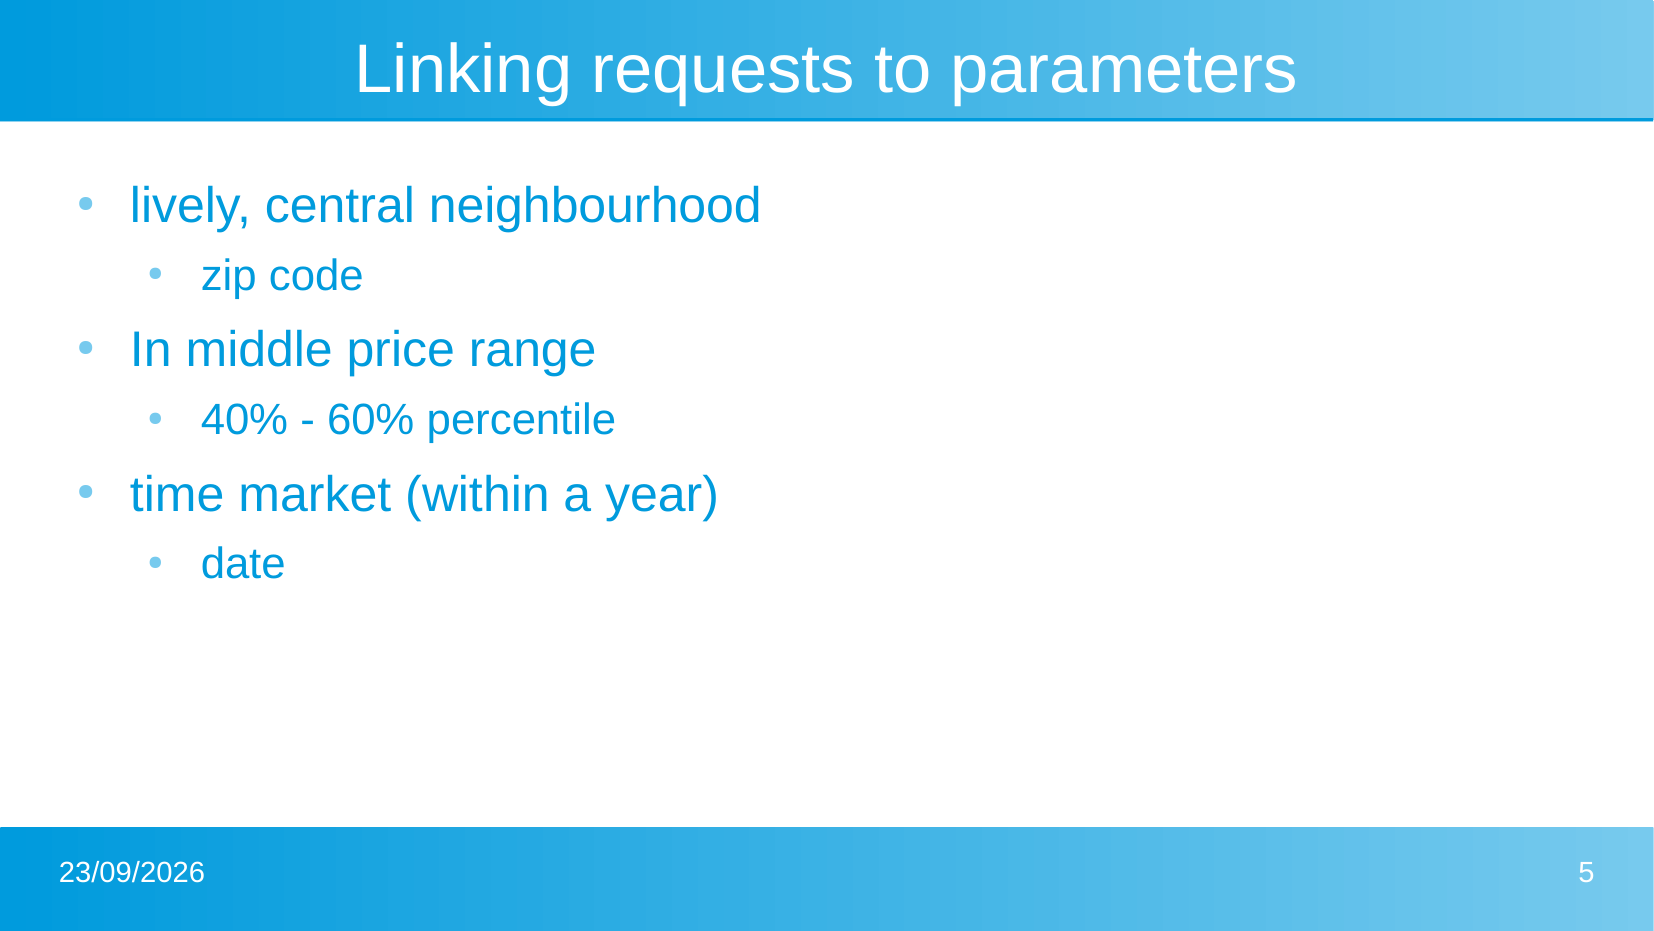

# Linking requests to parameters
lively, central neighbourhood
zip code
In middle price range
40% - 60% percentile
time market (within a year)
date
5